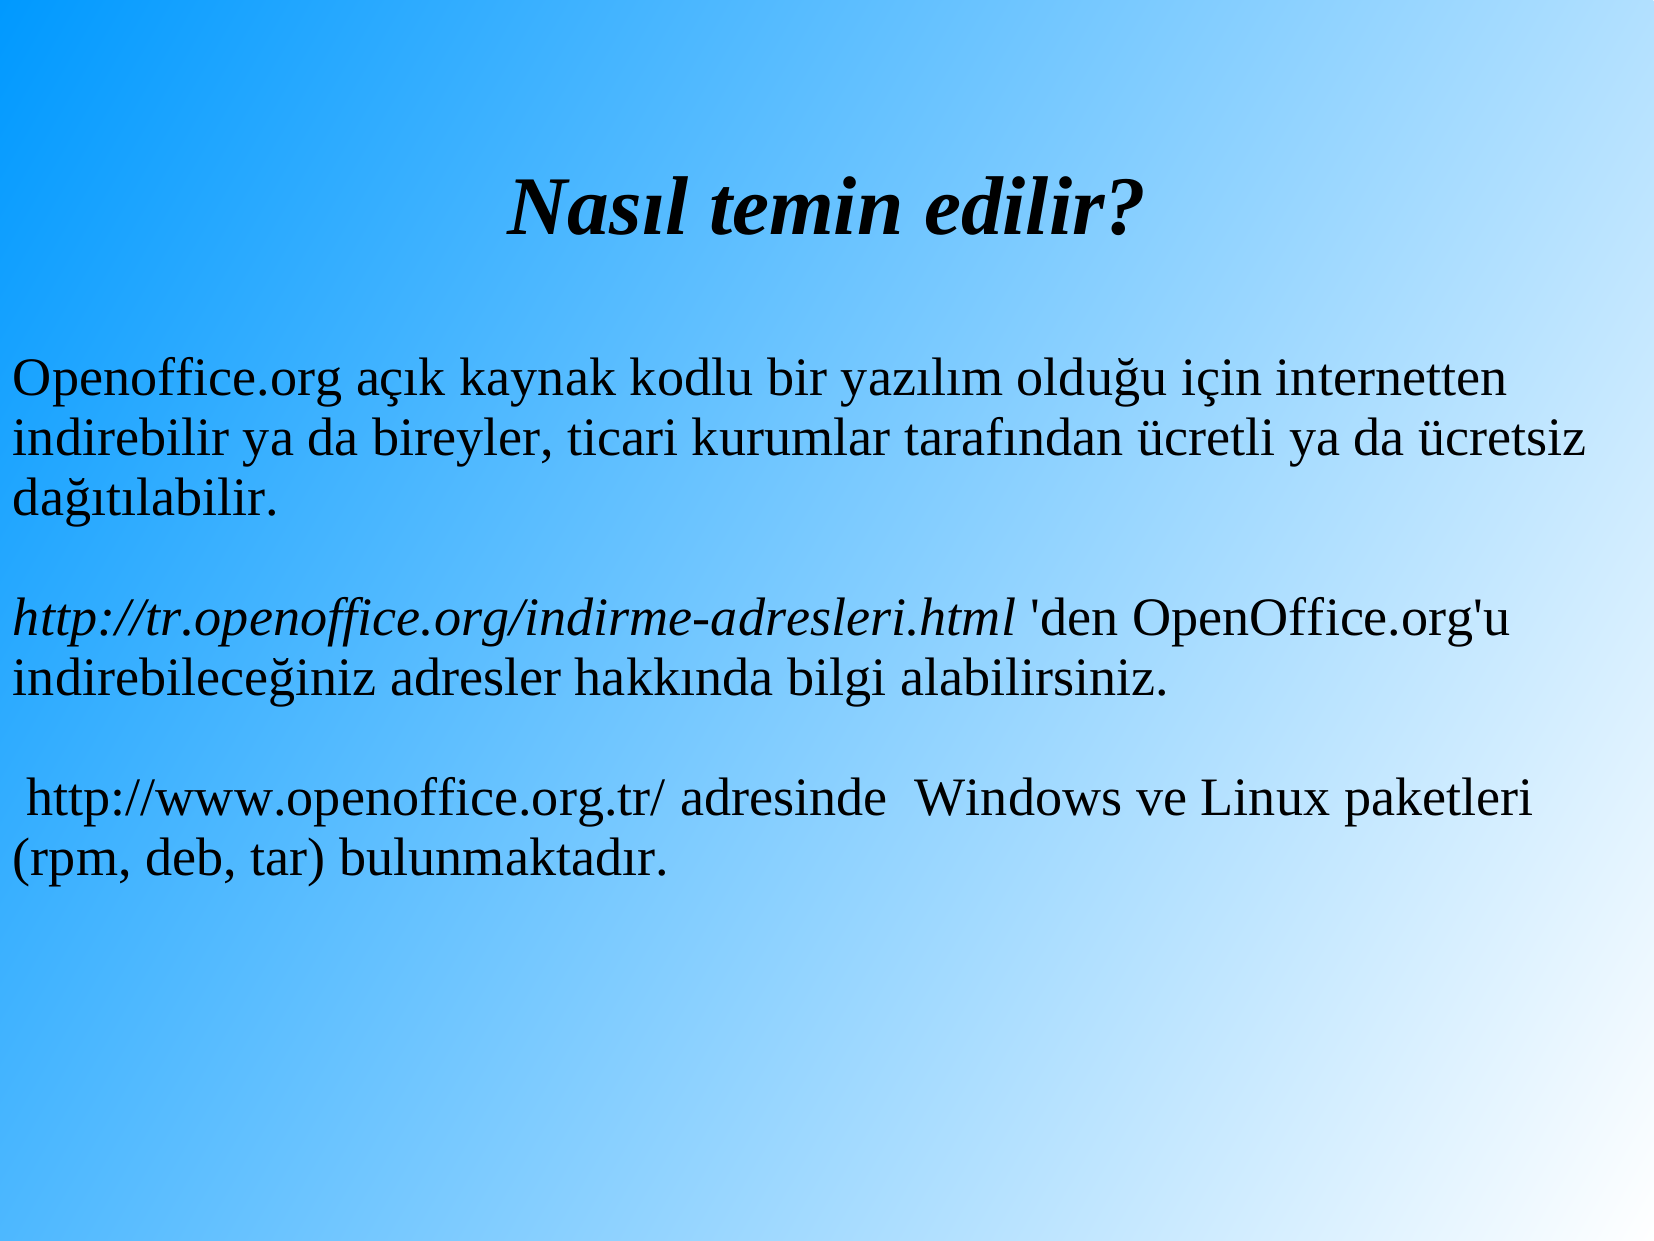

# Nasıl temin edilir?
Openoffice.org açık kaynak kodlu bir yazılım olduğu için internetten indirebilir ya da bireyler, ticari kurumlar tarafından ücretli ya da ücretsiz dağıtılabilir.
http://tr.openoffice.org/indirme-adresleri.html 'den OpenOffice.org'u indirebileceğiniz adresler hakkında bilgi alabilirsiniz.
 http://www.openoffice.org.tr/ adresinde Windows ve Linux paketleri (rpm, deb, tar) bulunmaktadır.